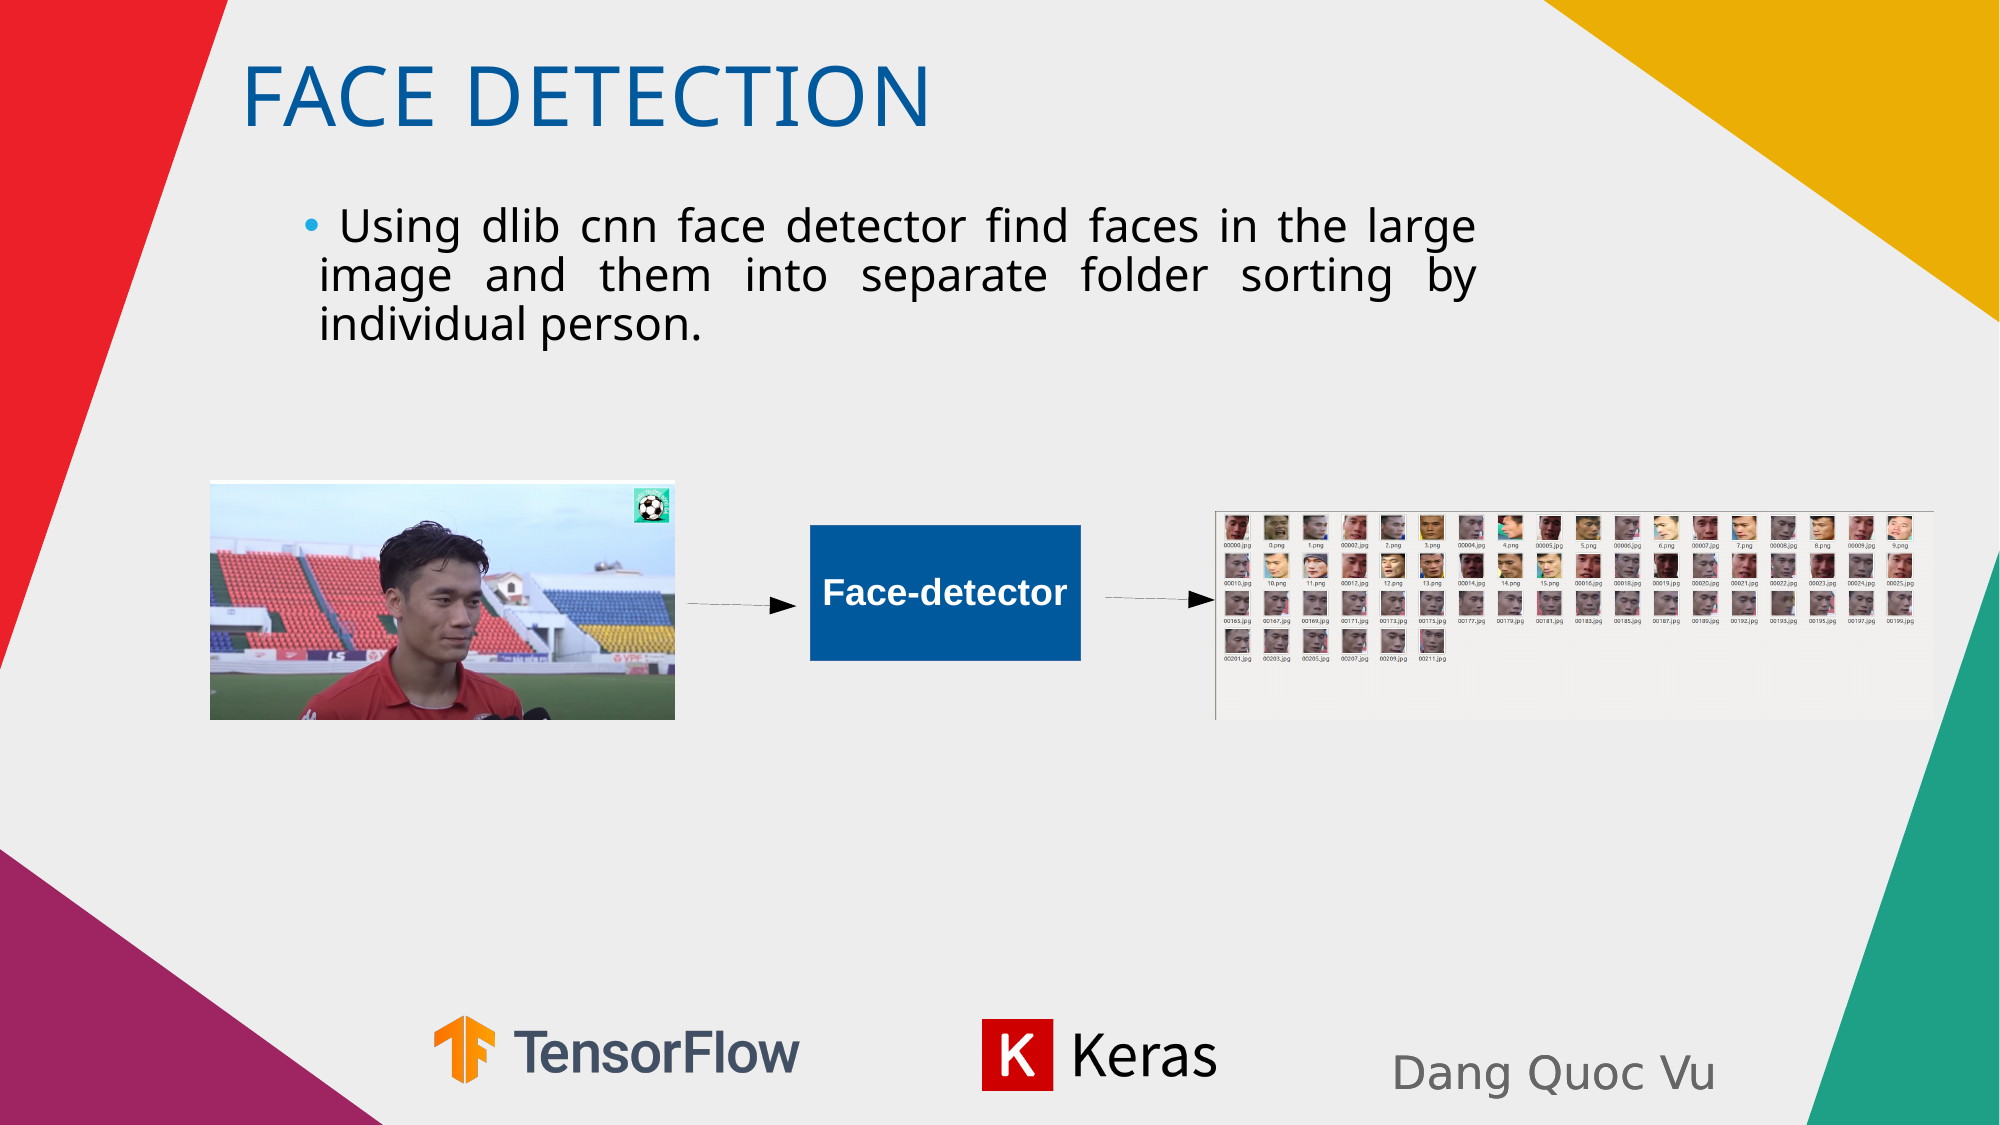

# Face detection
 Using dlib cnn face detector find faces in the large image and them into separate folder sorting by individual person.
Face-detector
Dang Quoc Vu
Dang Quoc Vu